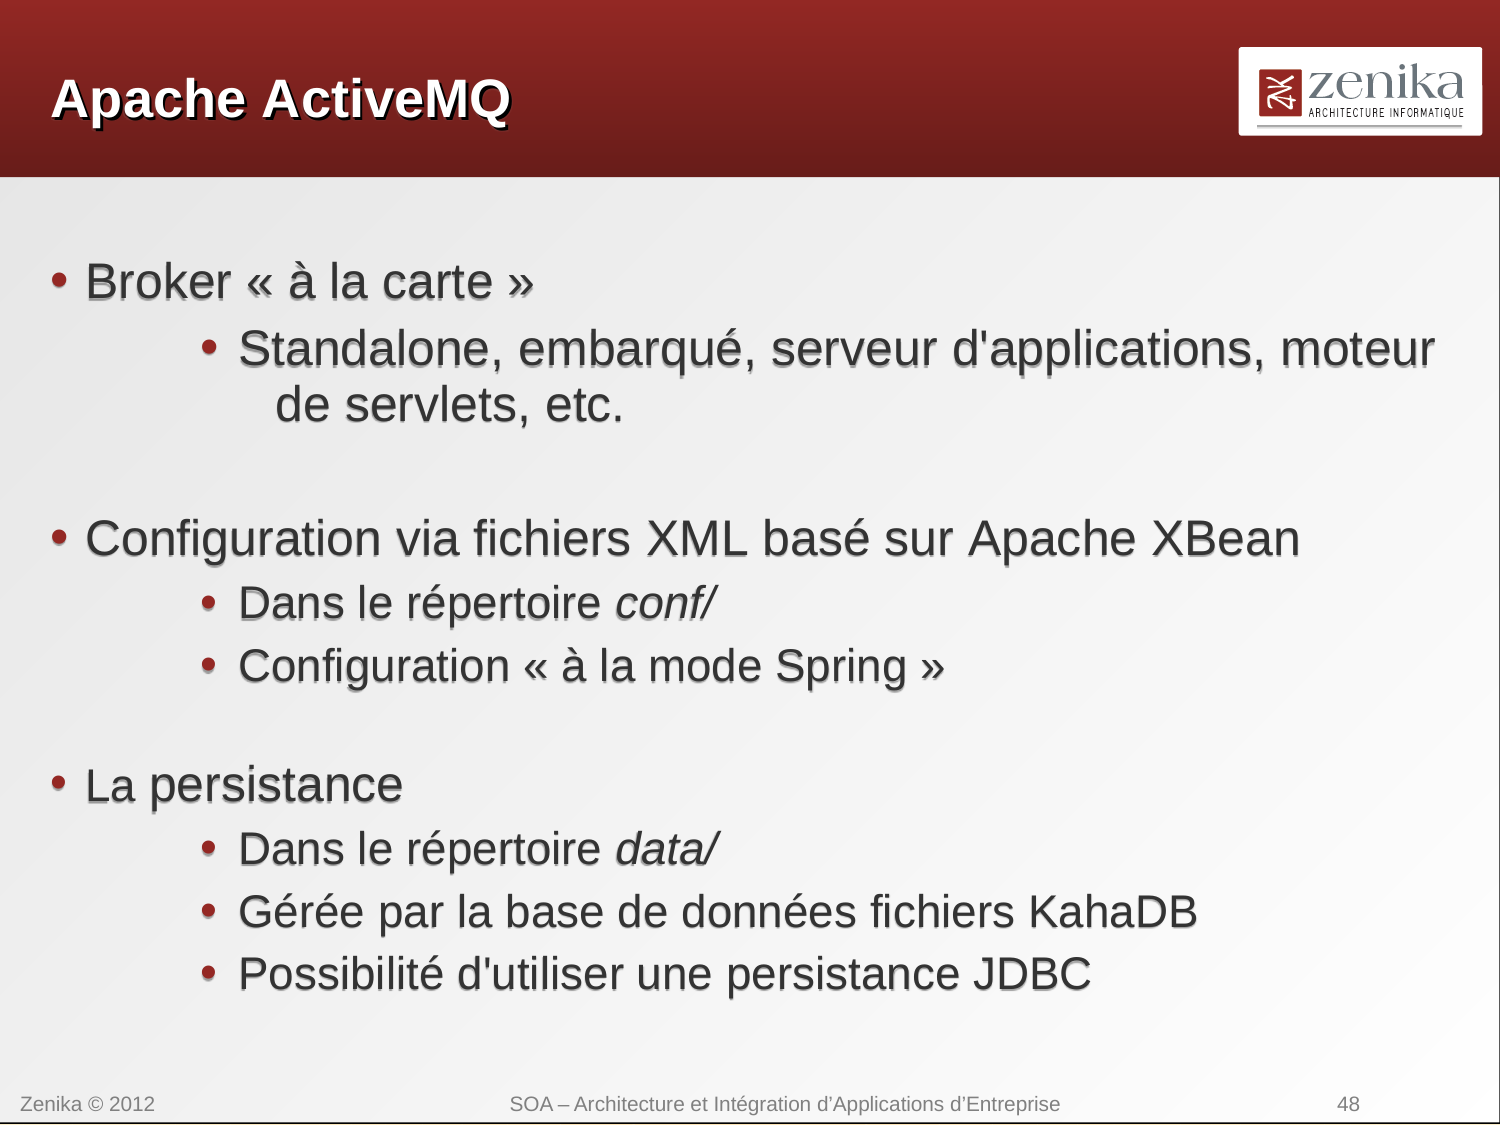

# Apache ActiveMQ
Broker « à la carte »
Standalone, embarqué, serveur d'applications, moteur de servlets, etc.
Configuration via fichiers XML basé sur Apache XBean
Dans le répertoire conf/
Configuration « à la mode Spring »
La persistance
Dans le répertoire data/
Gérée par la base de données fichiers KahaDB
Possibilité d'utiliser une persistance JDBC